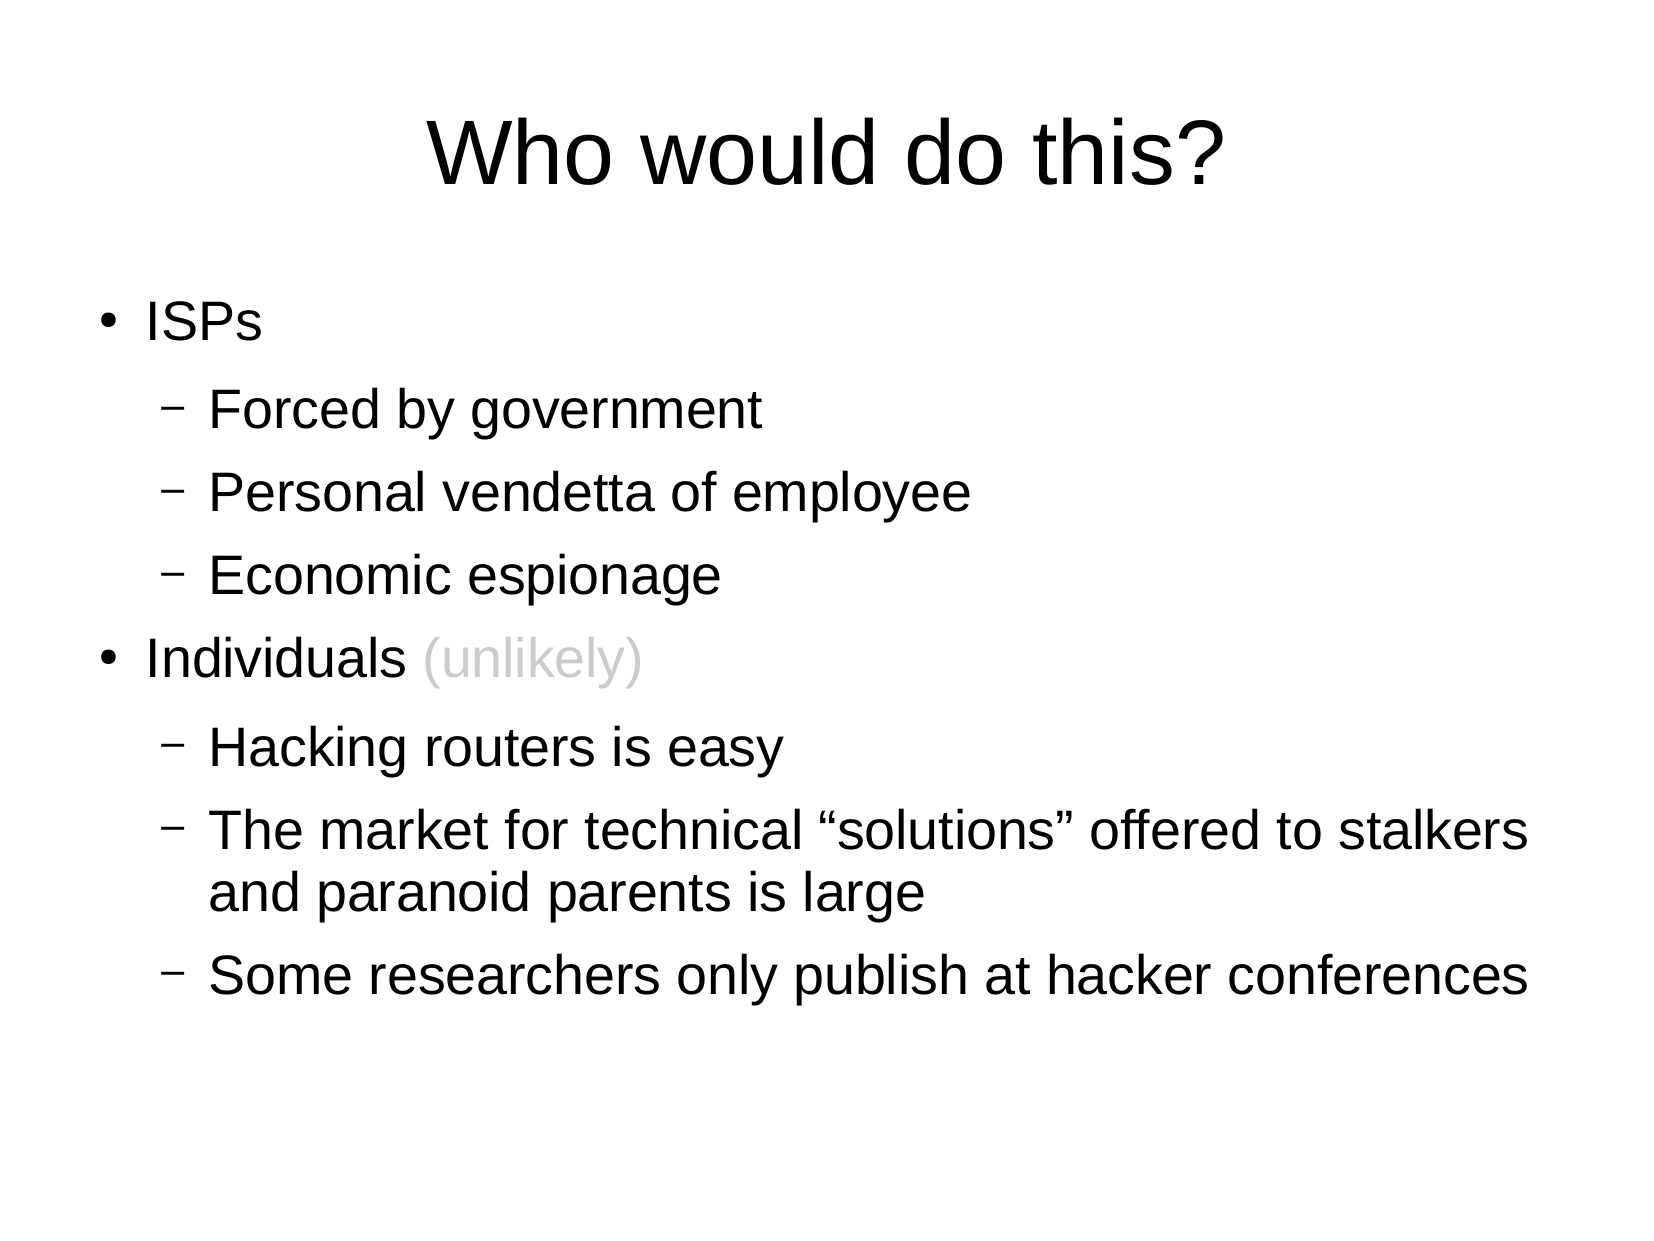

# Who would do this?
ISPs
Forced by government
Personal vendetta of employee
Economic espionage
Individuals (unlikely)
Hacking routers is easy
The market for technical “solutions” offered to stalkers and paranoid parents is large
Some researchers only publish at hacker conferences